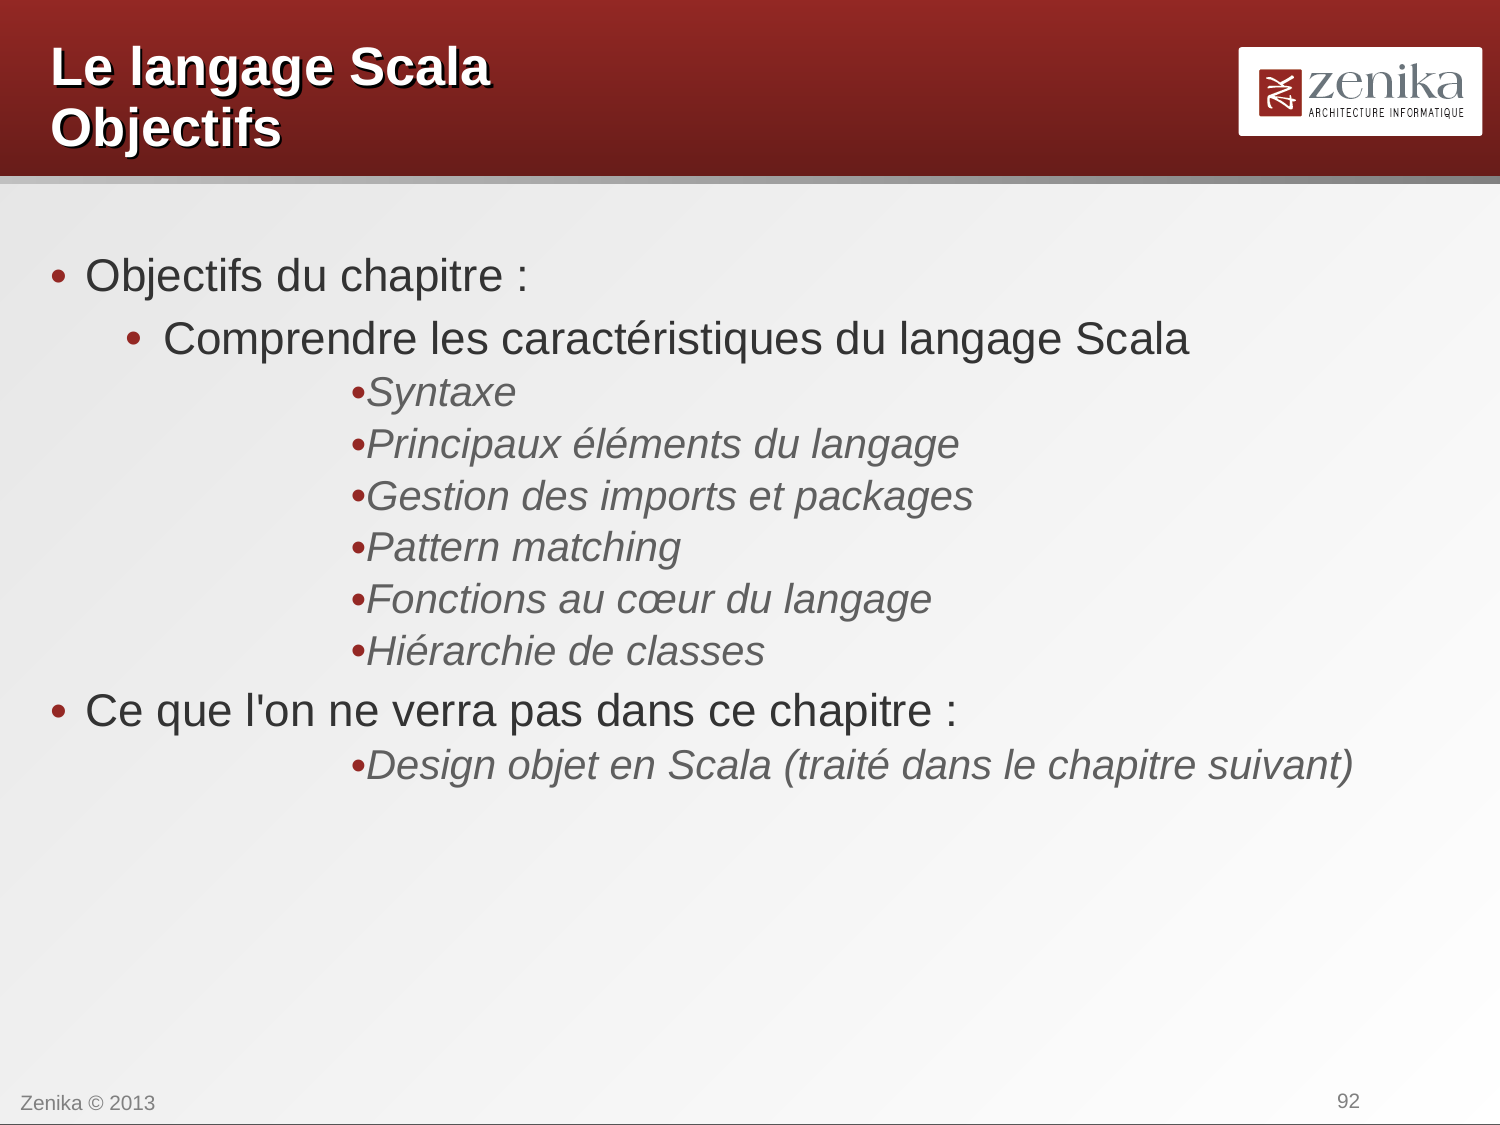

# Le langage Scala Objectifs
Objectifs du chapitre :
Comprendre les caractéristiques du langage Scala
Syntaxe
Principaux éléments du langage
Gestion des imports et packages
Pattern matching
Fonctions au cœur du langage
Hiérarchie de classes
Ce que l'on ne verra pas dans ce chapitre :
Design objet en Scala (traité dans le chapitre suivant)